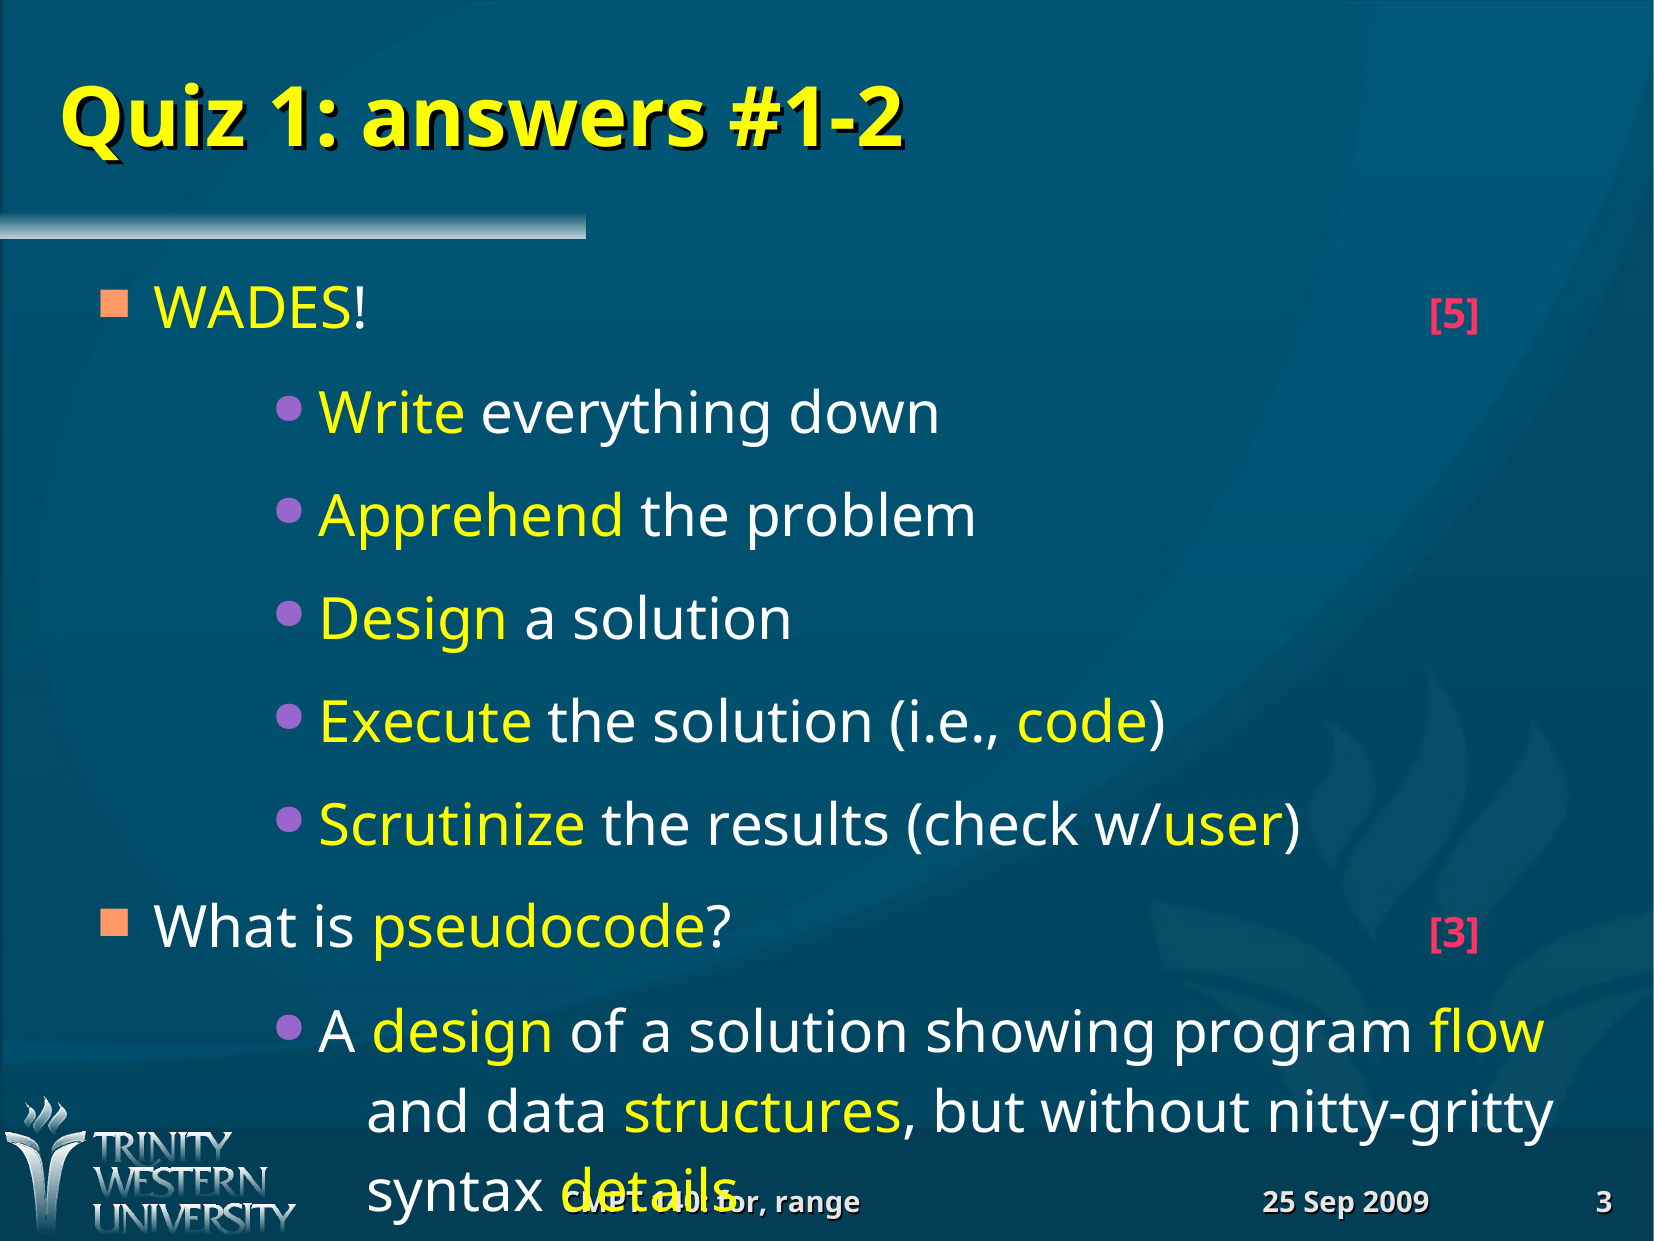

# Quiz 1: answers #1-2
WADES!															[5]
Write everything down
Apprehend the problem
Design a solution
Execute the solution (i.e., code)
Scrutinize the results (check w/user)
What is pseudocode?										[3]
A design of a solution showing program flow and data structures, but without nitty-gritty syntax details
CMPT 140: for, range
25 Sep 2009
3